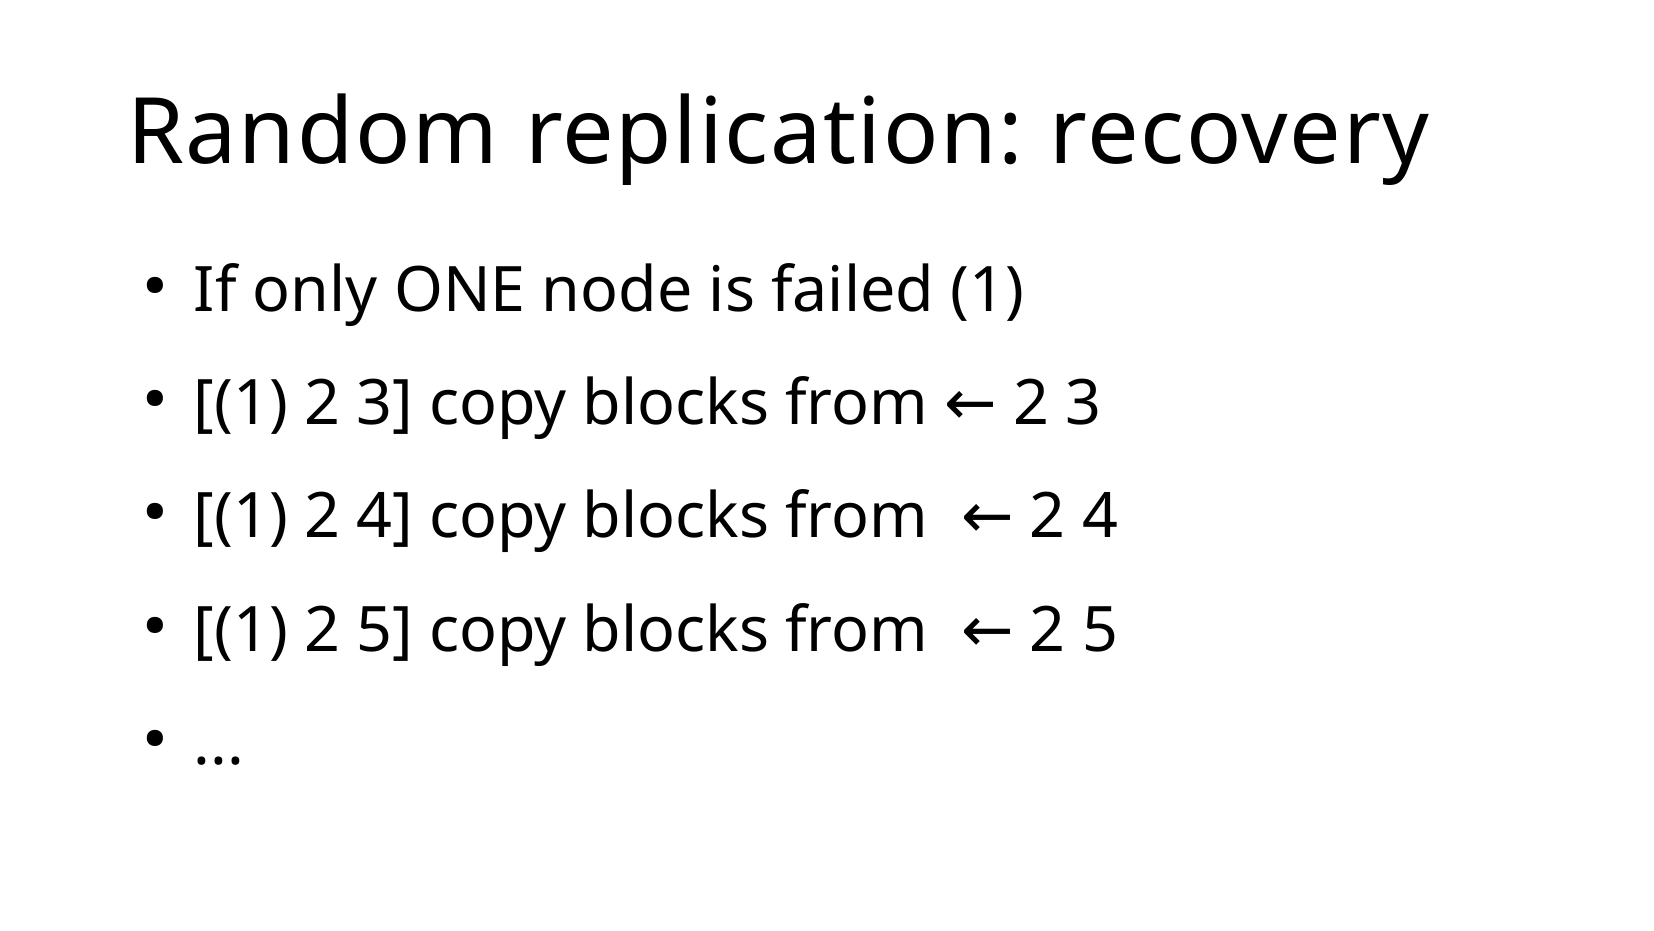

# Random replication: recovery
If only ONE node is failed (1)
[(1) 2 3] copy blocks from ← 2 3
[(1) 2 4] copy blocks from ← 2 4
[(1) 2 5] copy blocks from ← 2 5
...